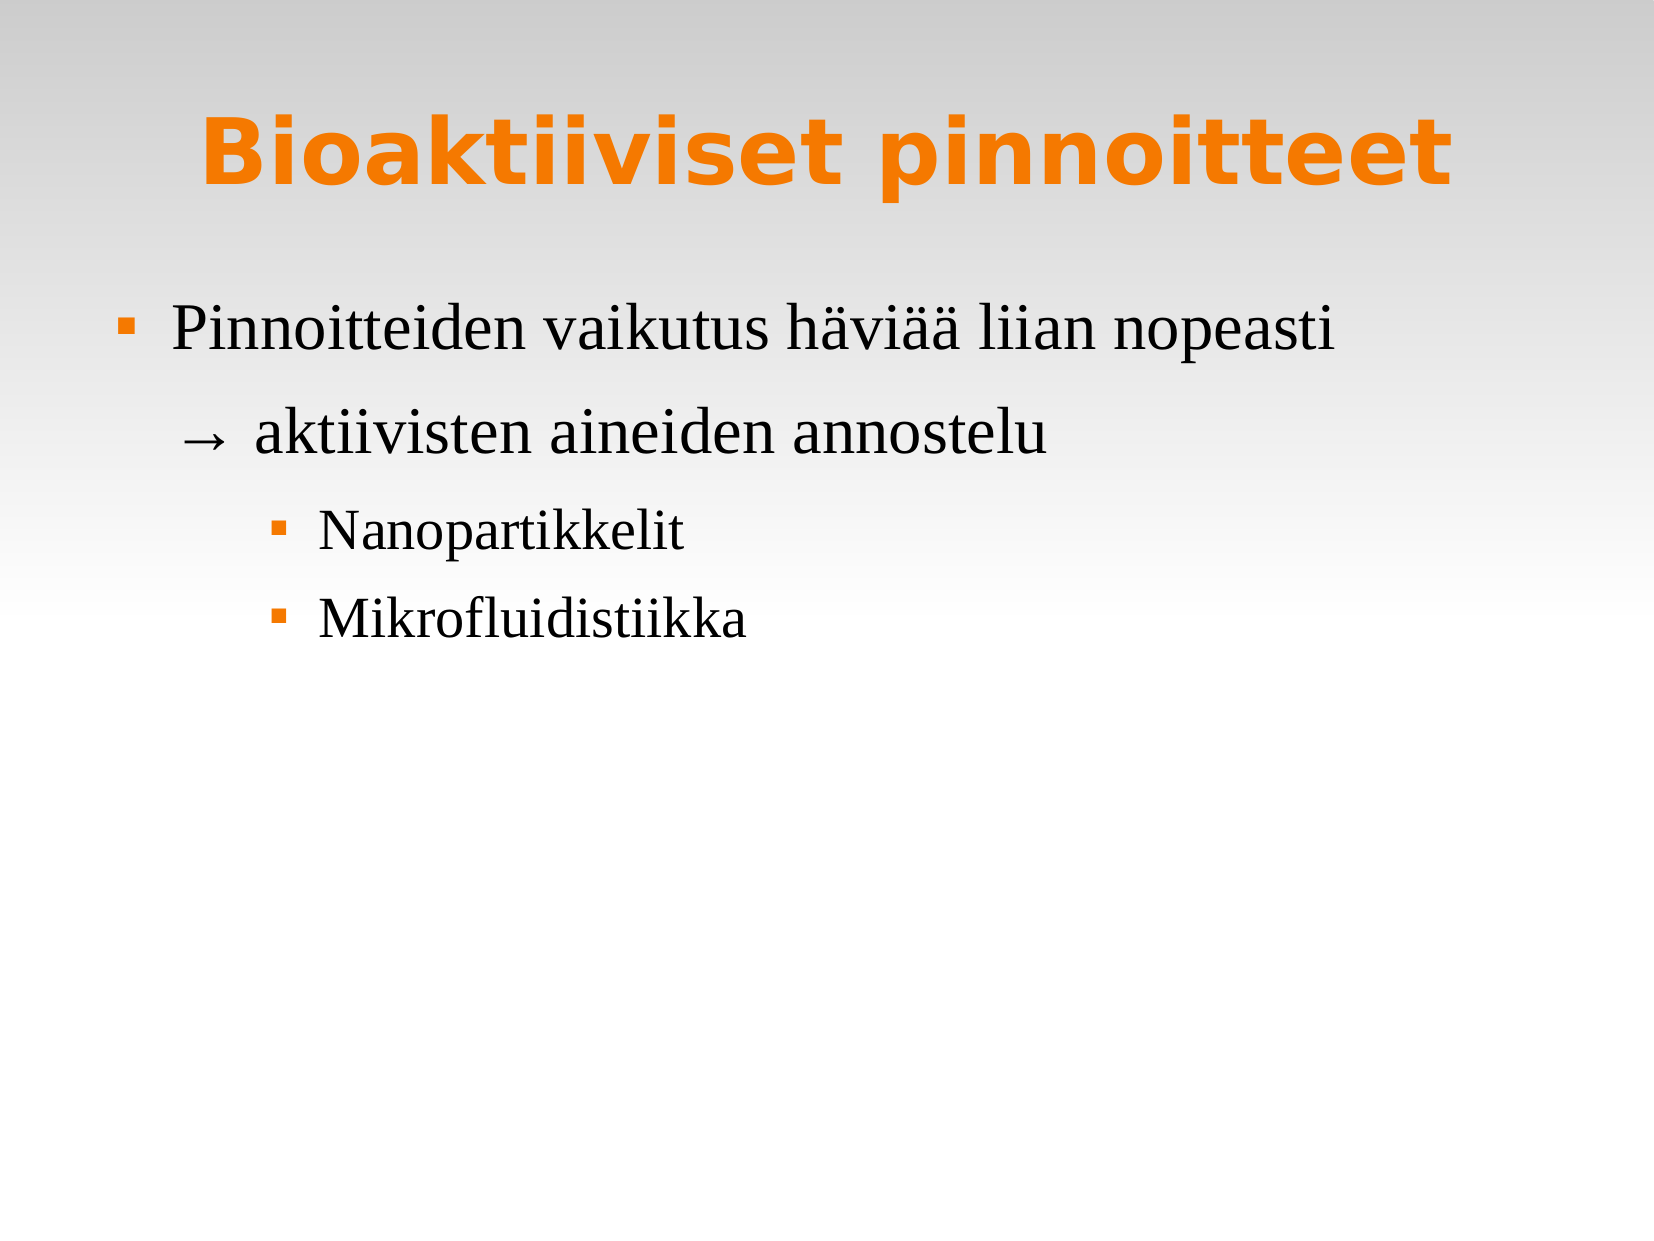

# Bioaktiiviset pinnoitteet
Pinnoitteiden vaikutus häviää liian nopeasti
→ aktiivisten aineiden annostelu
Nanopartikkelit
Mikrofluidistiikka